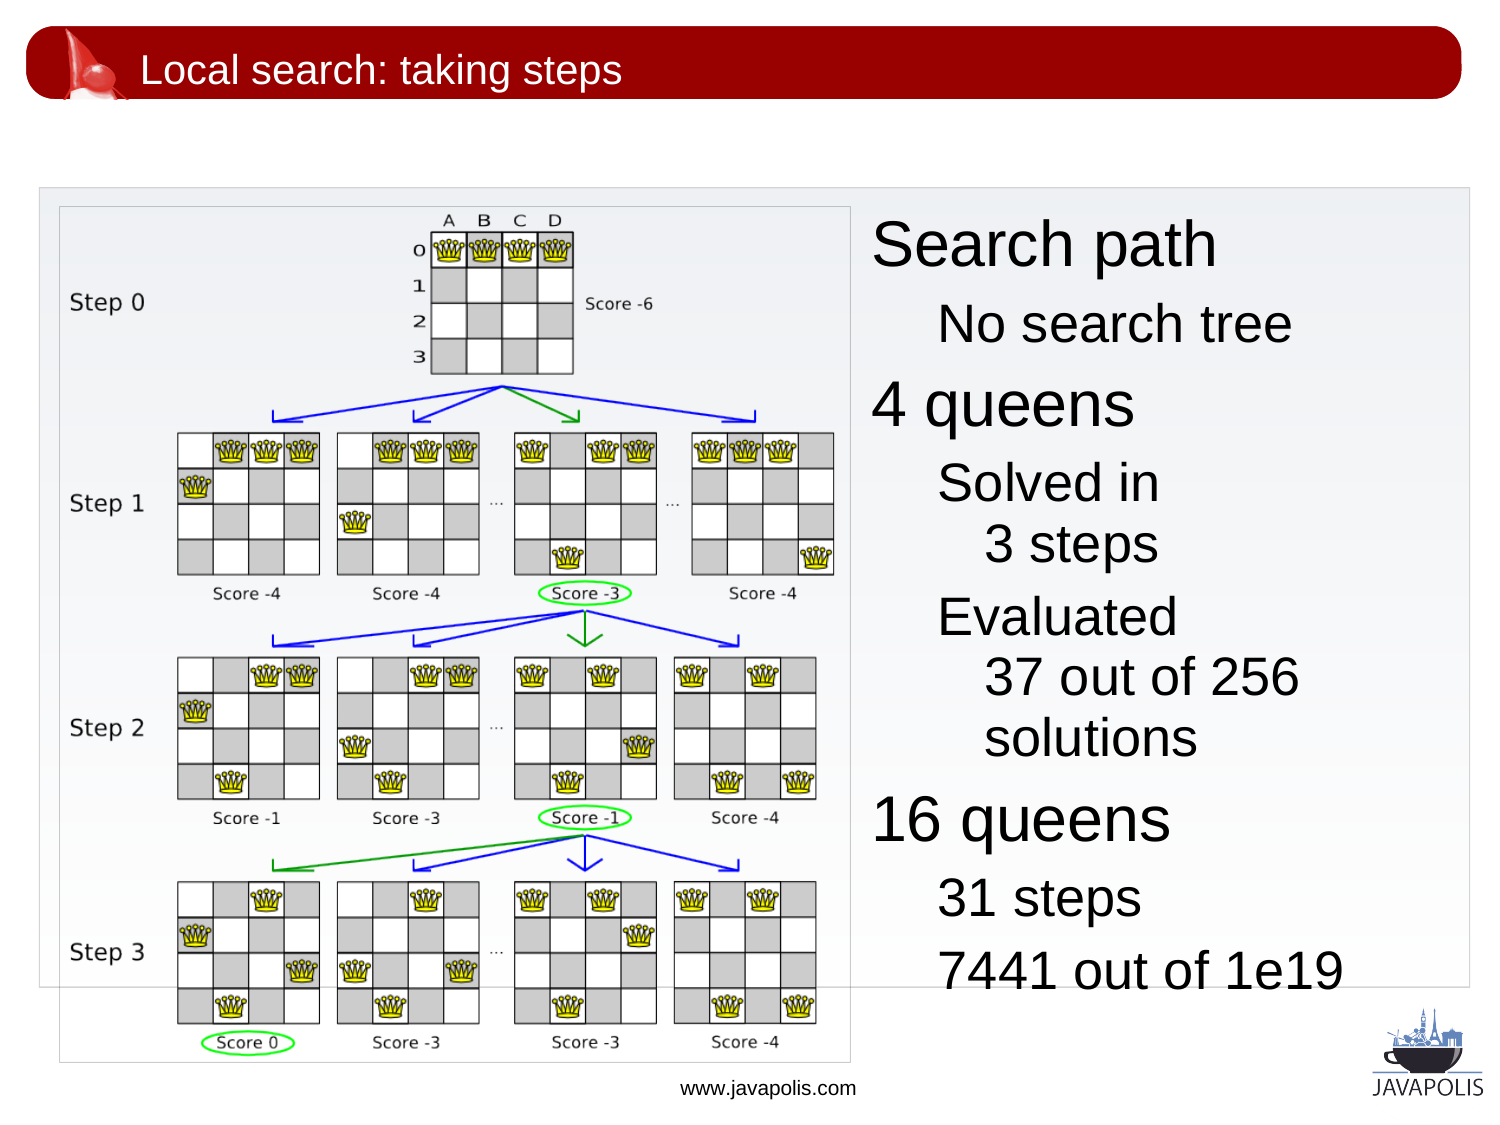

# Local search: taking steps
Search path
No search tree
4 queens
Solved in
3 steps
Evaluated
37 out of 256
solutions
16 queens
31 steps
7441 out of 1e19